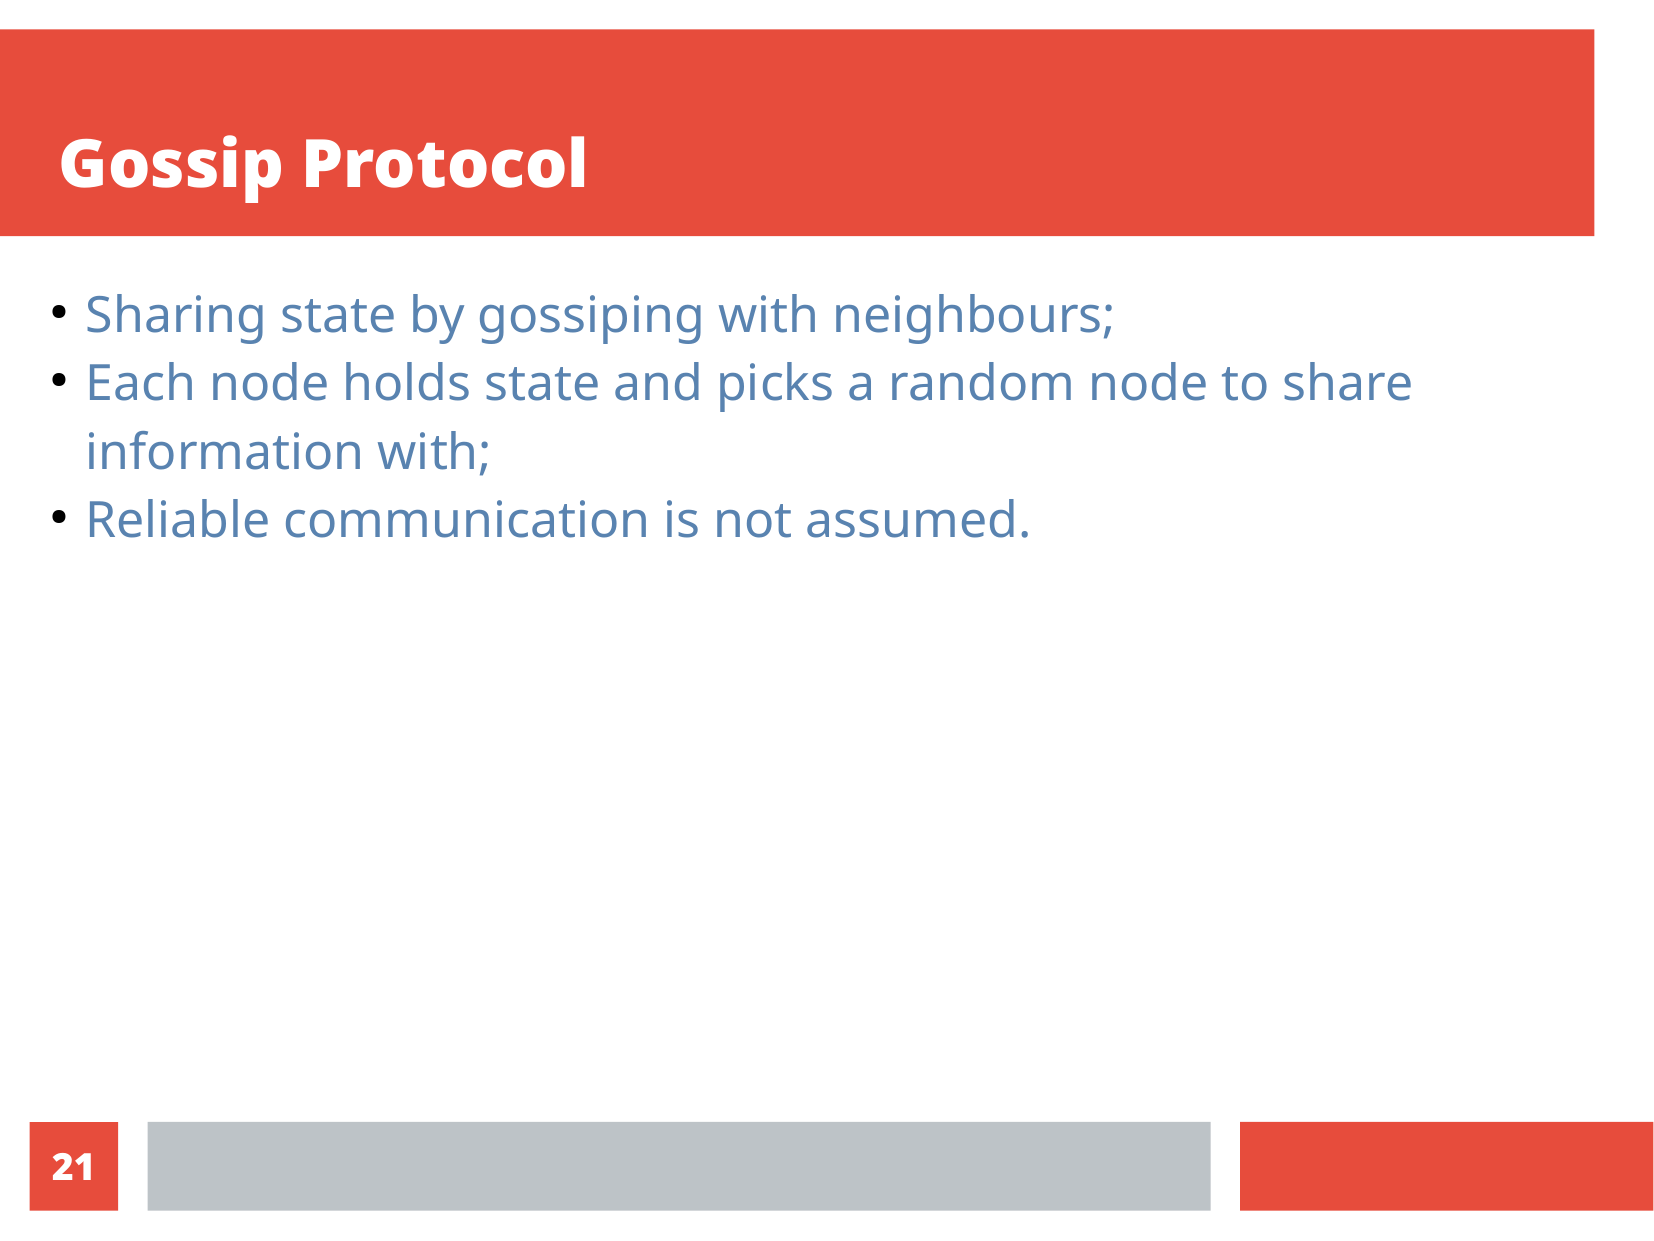

# Gossip Protocol
Sharing state by gossiping with neighbours;
Each node holds state and picks a random node to share information with;
Reliable communication is not assumed.
21